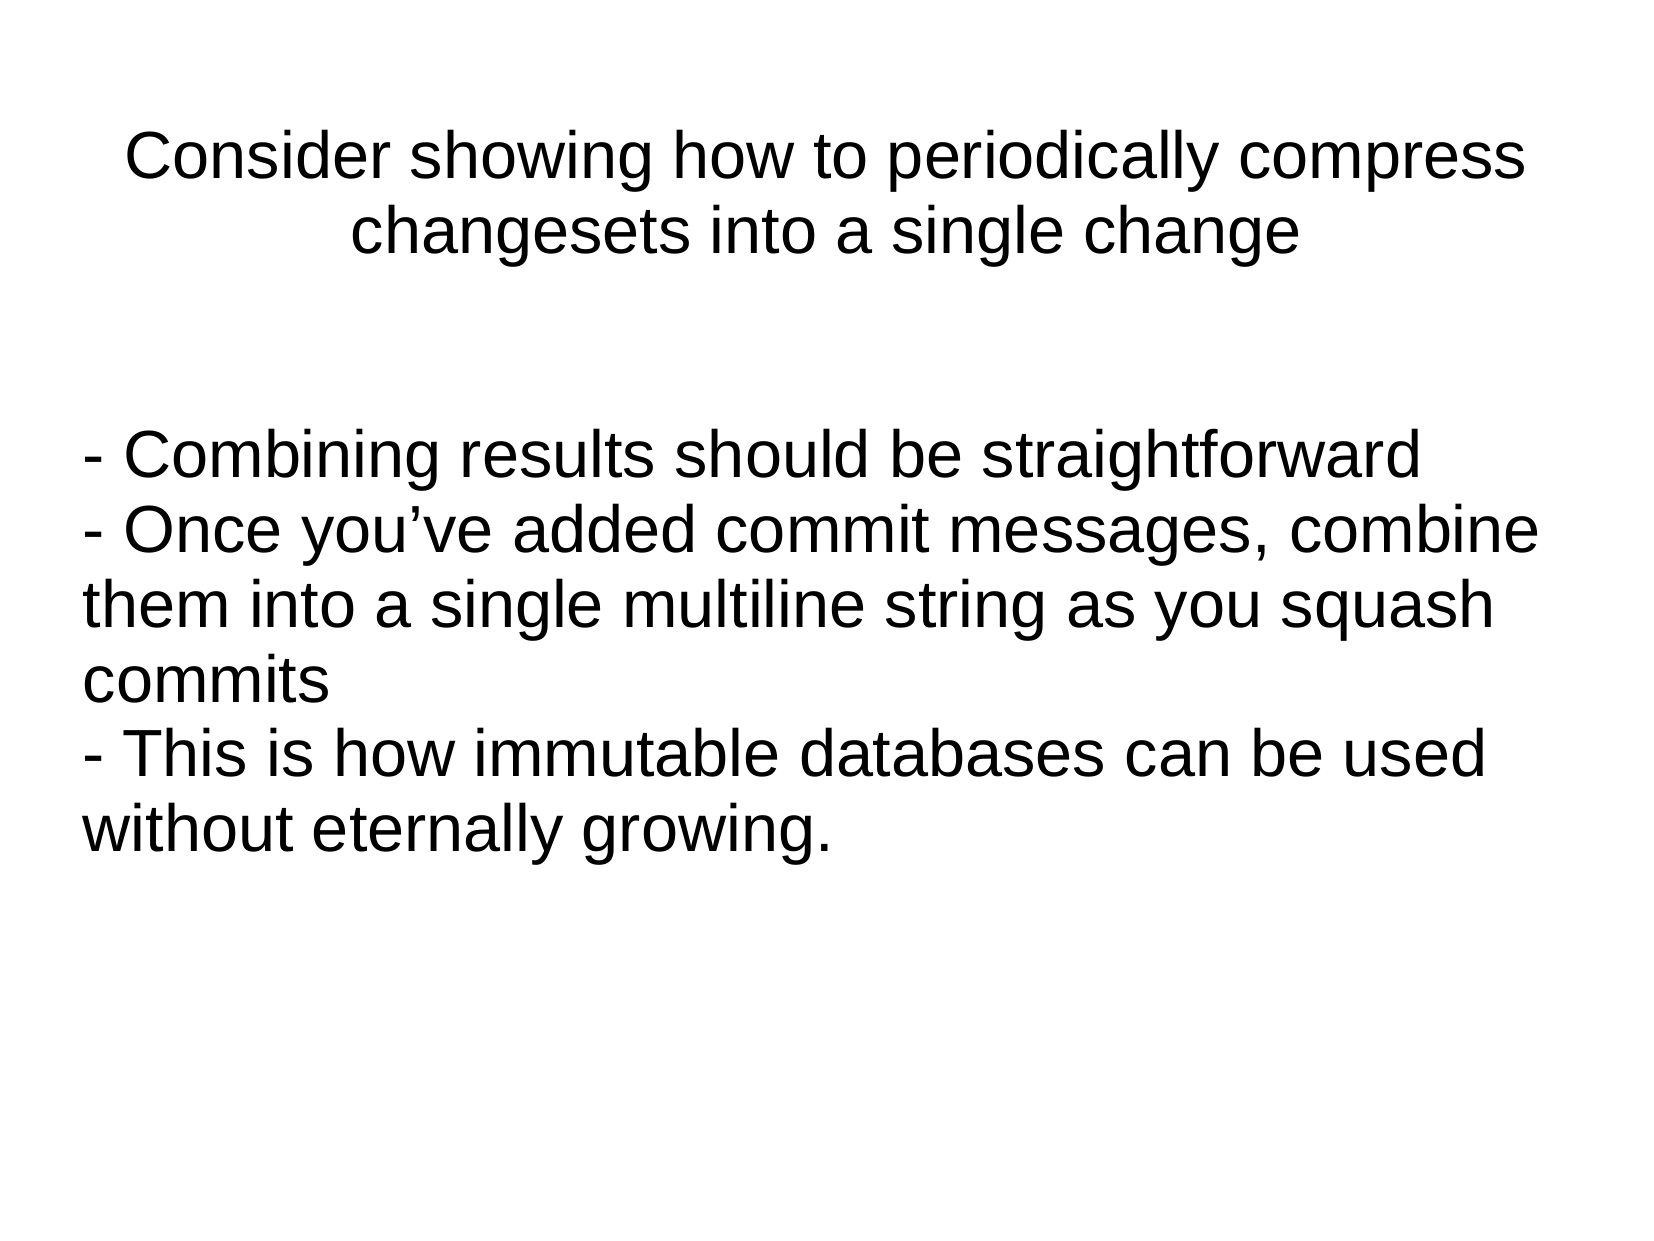

# Consider showing how to periodically compress changesets into a single change
- Combining results should be straightforward
- Once you’ve added commit messages, combine them into a single multiline string as you squash commits
- This is how immutable databases can be used without eternally growing.